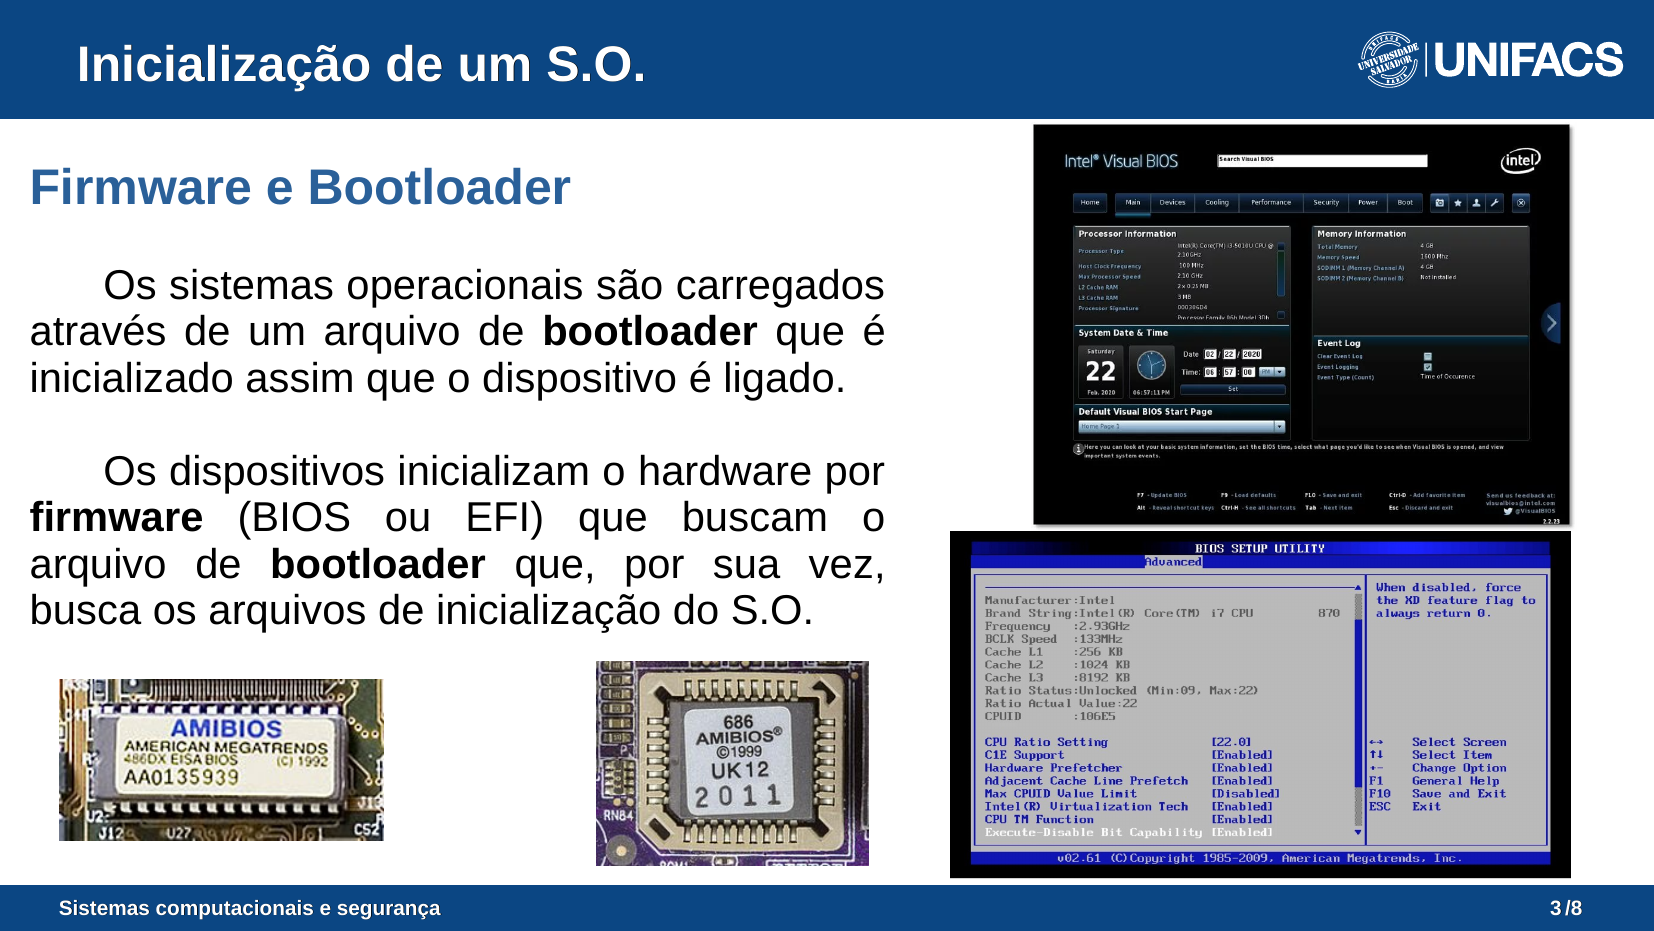

Inicialização de um S.O.
Firmware e Bootloader
	Os sistemas operacionais são carregados através de um arquivo de bootloader que é inicializado assim que o dispositivo é ligado.
	Os dispositivos inicializam o hardware por firmware (BIOS ou EFI) que buscam o arquivo de bootloader que, por sua vez, busca os arquivos de inicialização do S.O.